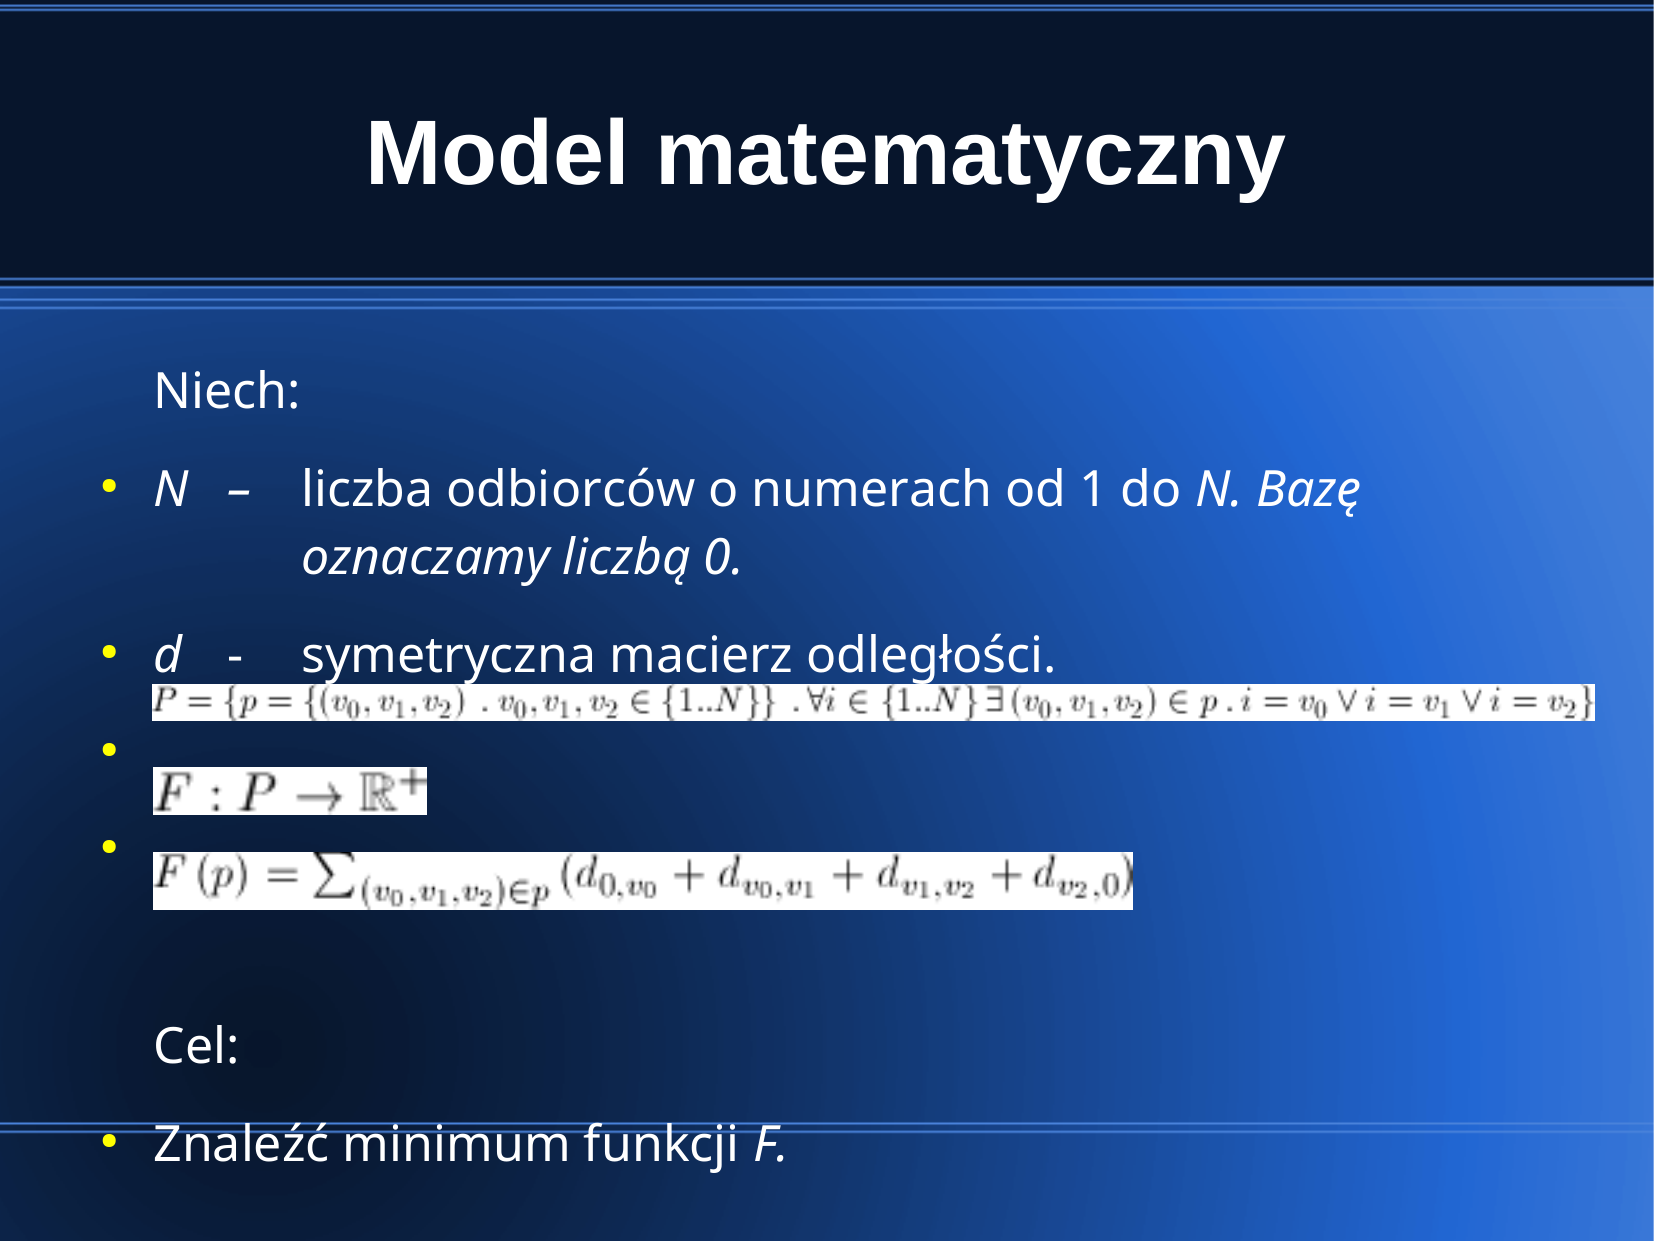

# Model matematyczny
Niech:
N 	– 	liczba odbiorców o numerach od 1 do N. Bazę 			 		oznaczamy liczbą 0.
d 	- 	symetryczna macierz odległości.
Cel:
Znaleźć minimum funkcji F.